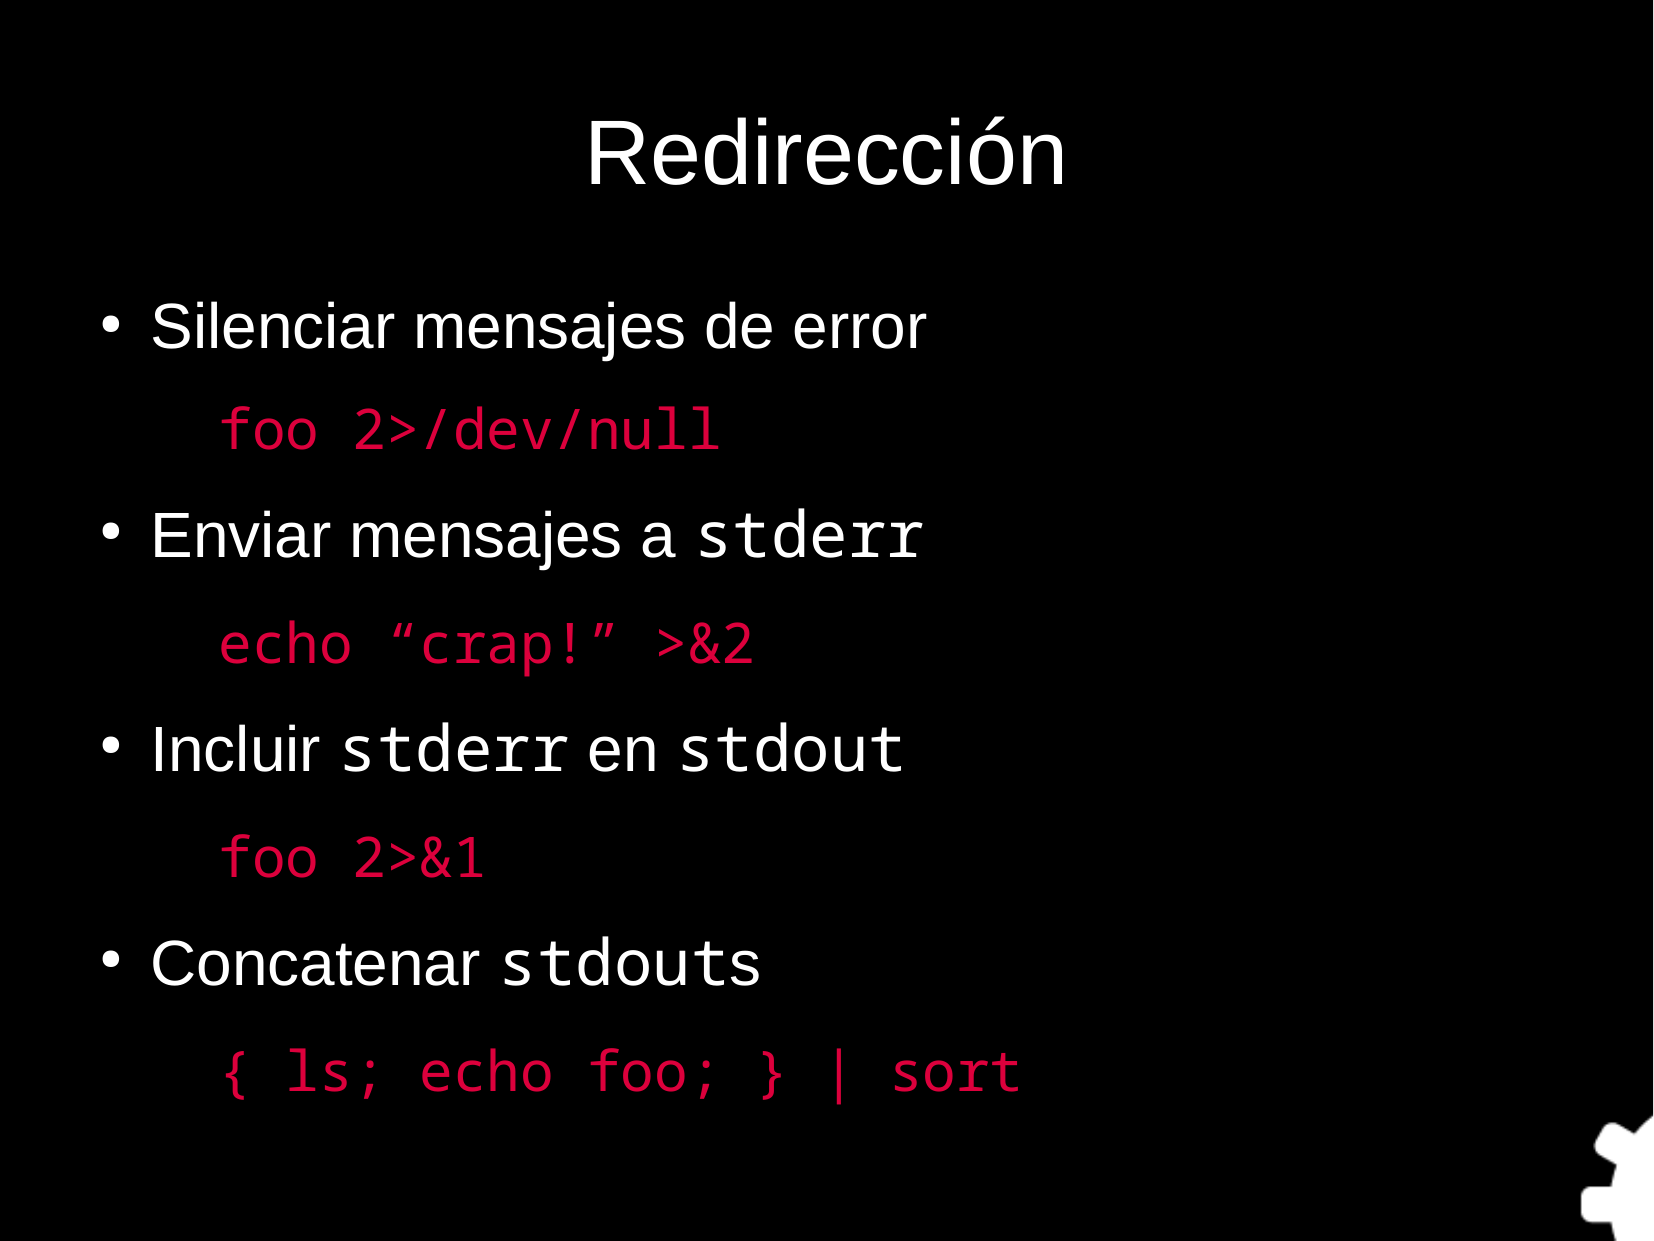

# Redirección
Silenciar mensajes de error
foo 2>/dev/null
Enviar mensajes a stderr
echo “crap!” >&2
Incluir stderr en stdout
foo 2>&1
Concatenar stdouts
{ ls; echo foo; } | sort